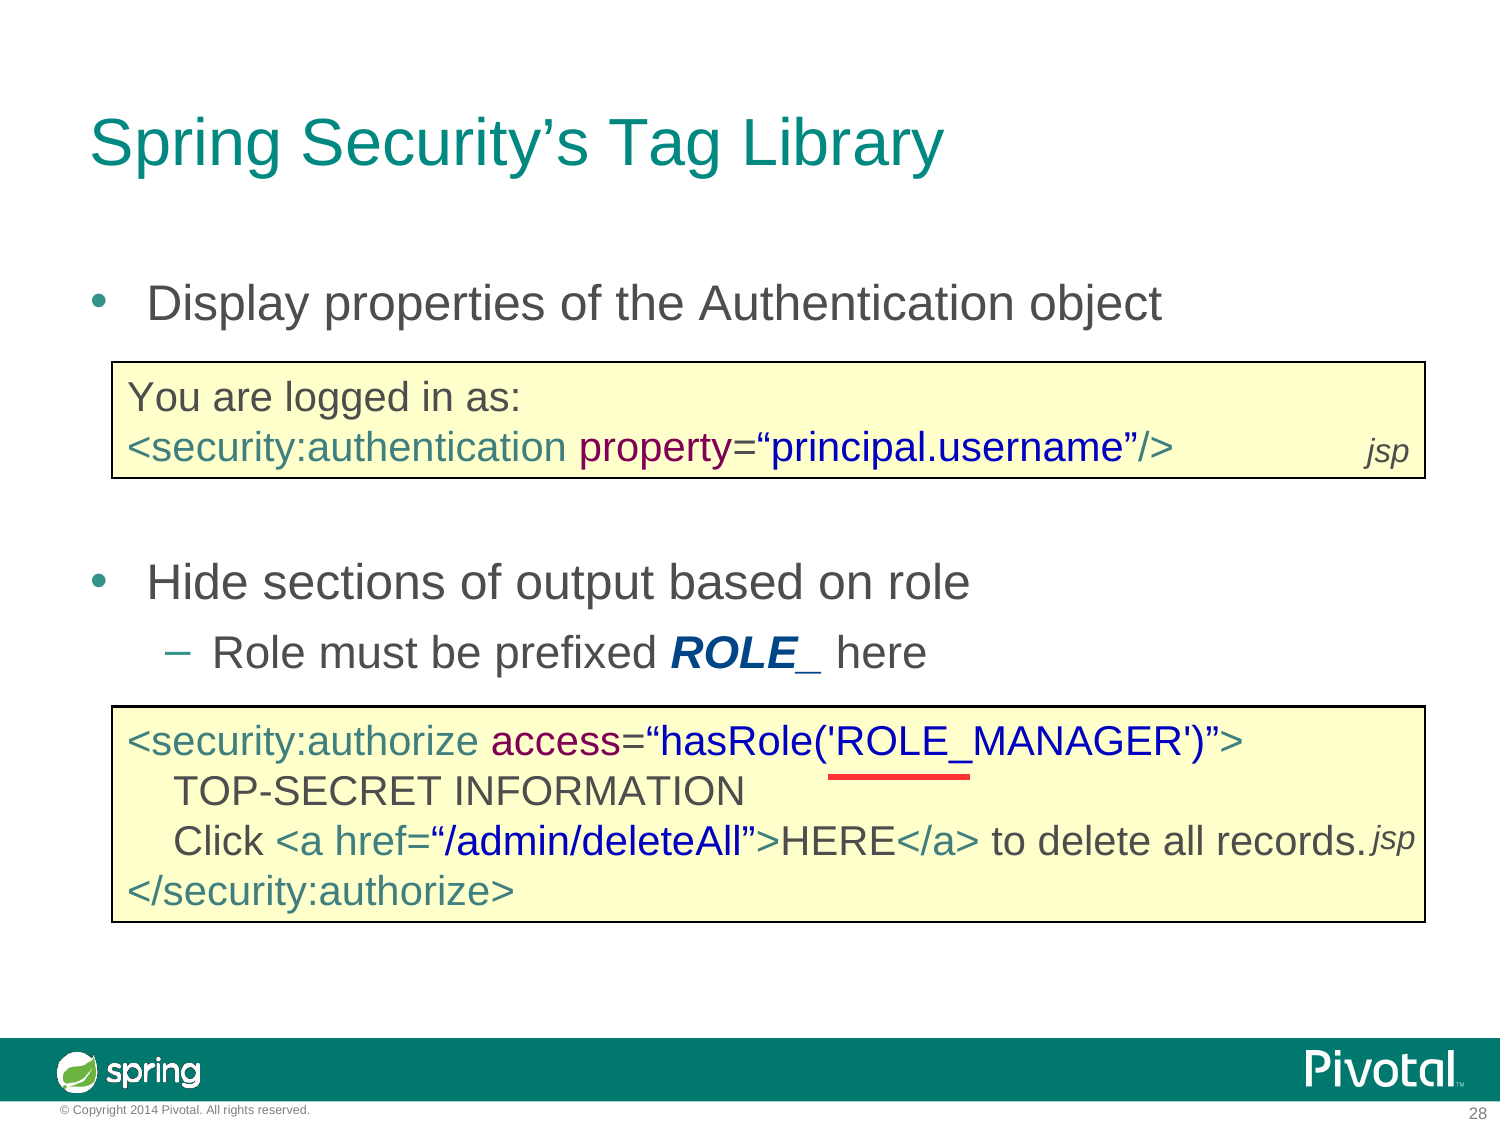

# Spring Security’s Tag Library
Display properties of the Authentication object
Hide sections of output based on role
Role must be prefixed ROLE_ here
You are logged in as:
<security:authentication property=“principal.username”/>
jsp
<security:authorize access=“hasRole('ROLE_MANAGER')”>
 TOP-SECRET INFORMATION
 Click <a href=“/admin/deleteAll”>HERE</a> to delete all records.
</security:authorize>
jsp